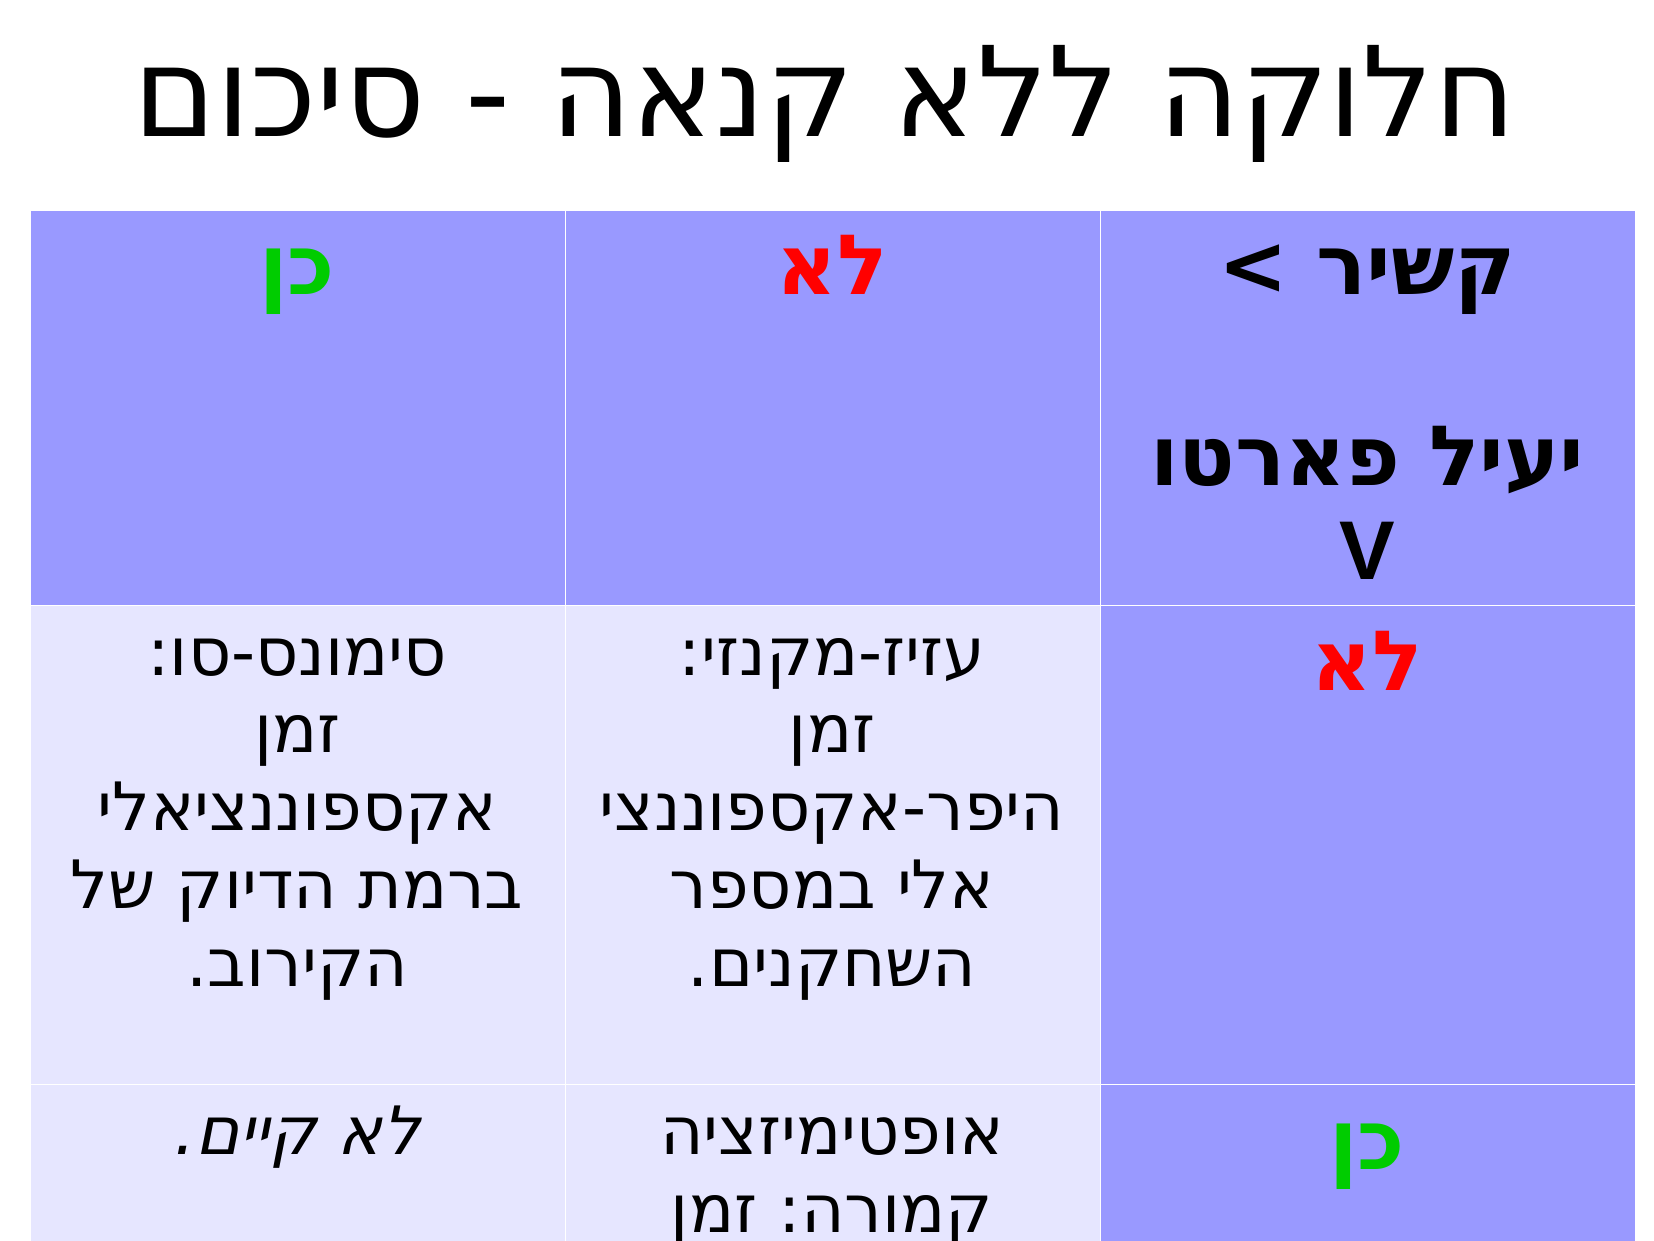

# חלוקה ללא קנאה - סיכום
| כן | לא | קשיר > יעיל פארטו V |
| --- | --- | --- |
| סימונס-סו: זמן אקספוננציאלי ברמת הדיוק של הקירוב. | עזיז-מקנזי: זמן היפר-אקספוננציאלי במספר השחקנים. | לא |
| לא קיים. | אופטימיזציה קמורה: זמן פולינומיאלי במספר השחקנים והאיזורים. | כן |